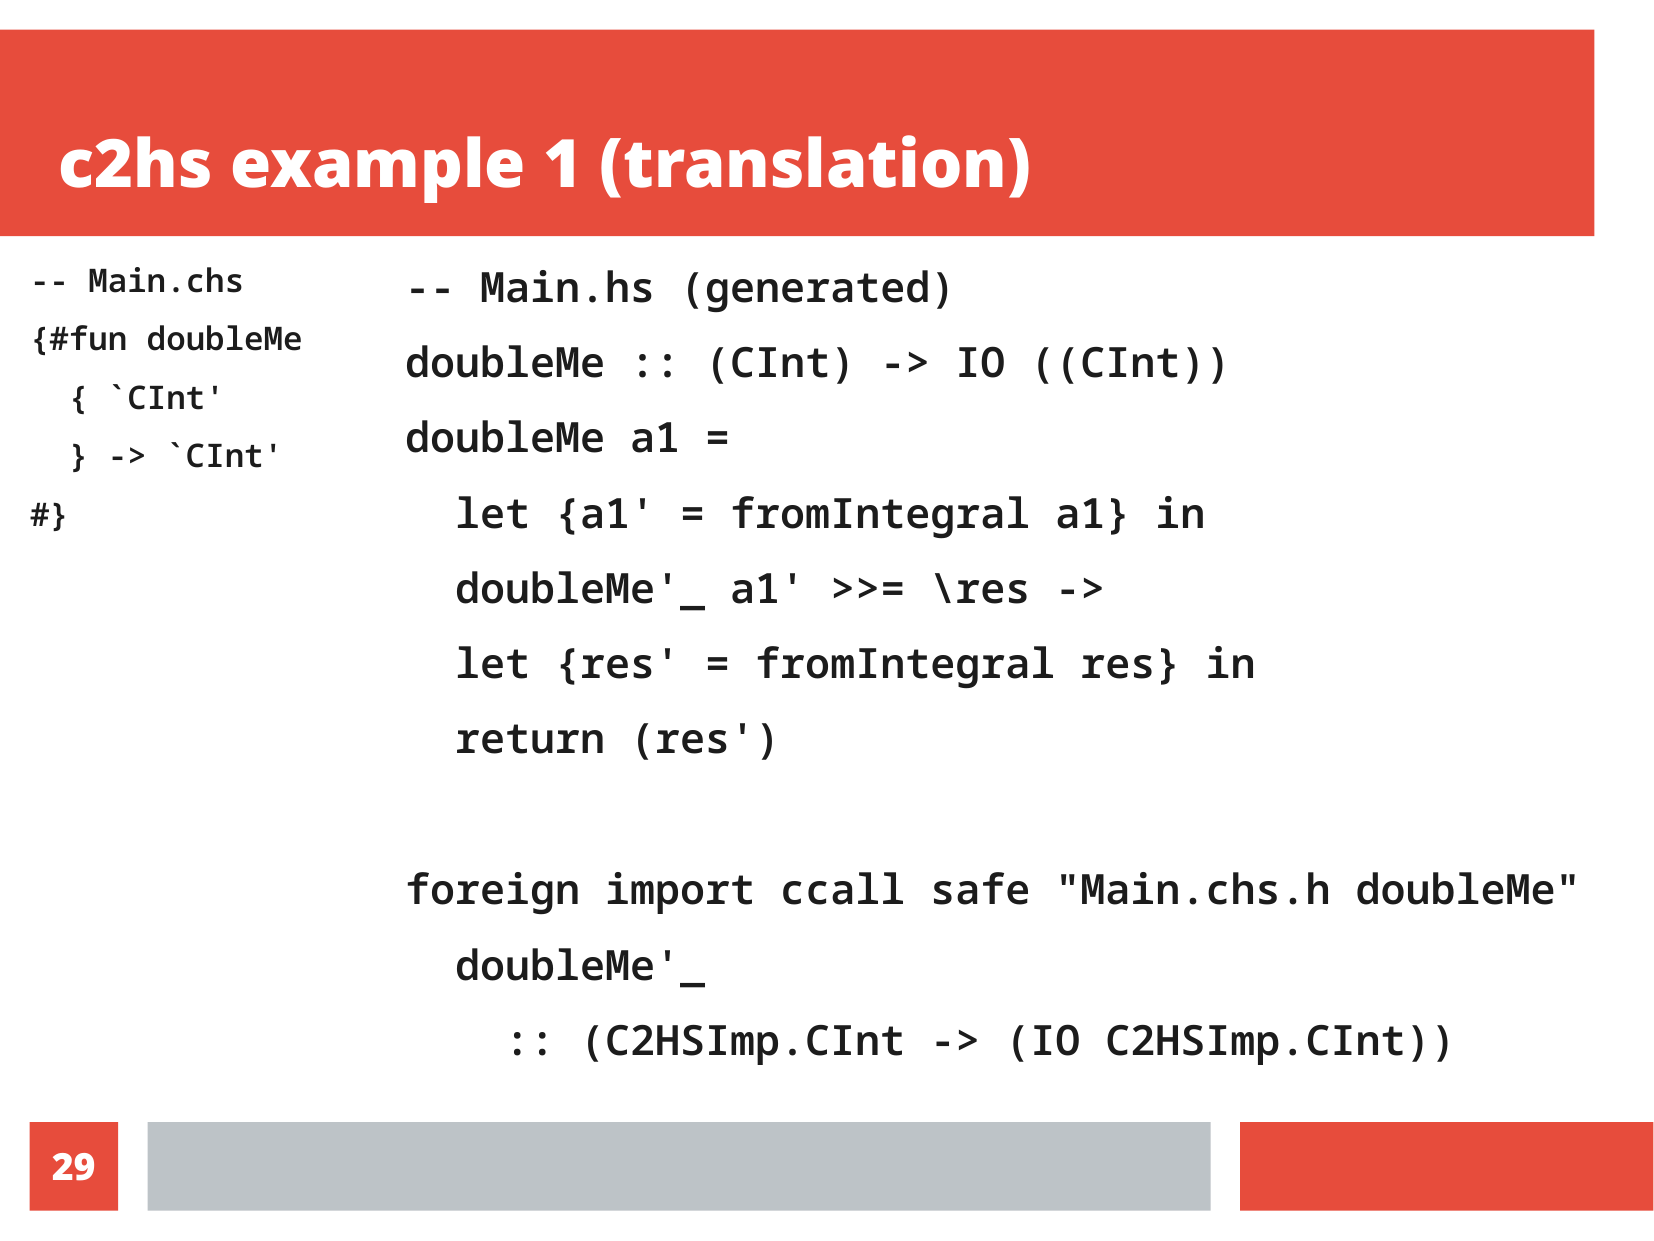

# c2hs example 1 (translation)
-- Main.chs
{#fun doubleMe
 { `CInt'
 } -> `CInt'
#}
-- Main.hs (generated)
doubleMe :: (CInt) -> IO ((CInt))
doubleMe a1 =
 let {a1' = fromIntegral a1} in
 doubleMe'_ a1' >>= \res ->
 let {res' = fromIntegral res} in
 return (res')
foreign import ccall safe "Main.chs.h doubleMe"
 doubleMe'_
 :: (C2HSImp.CInt -> (IO C2HSImp.CInt))
29